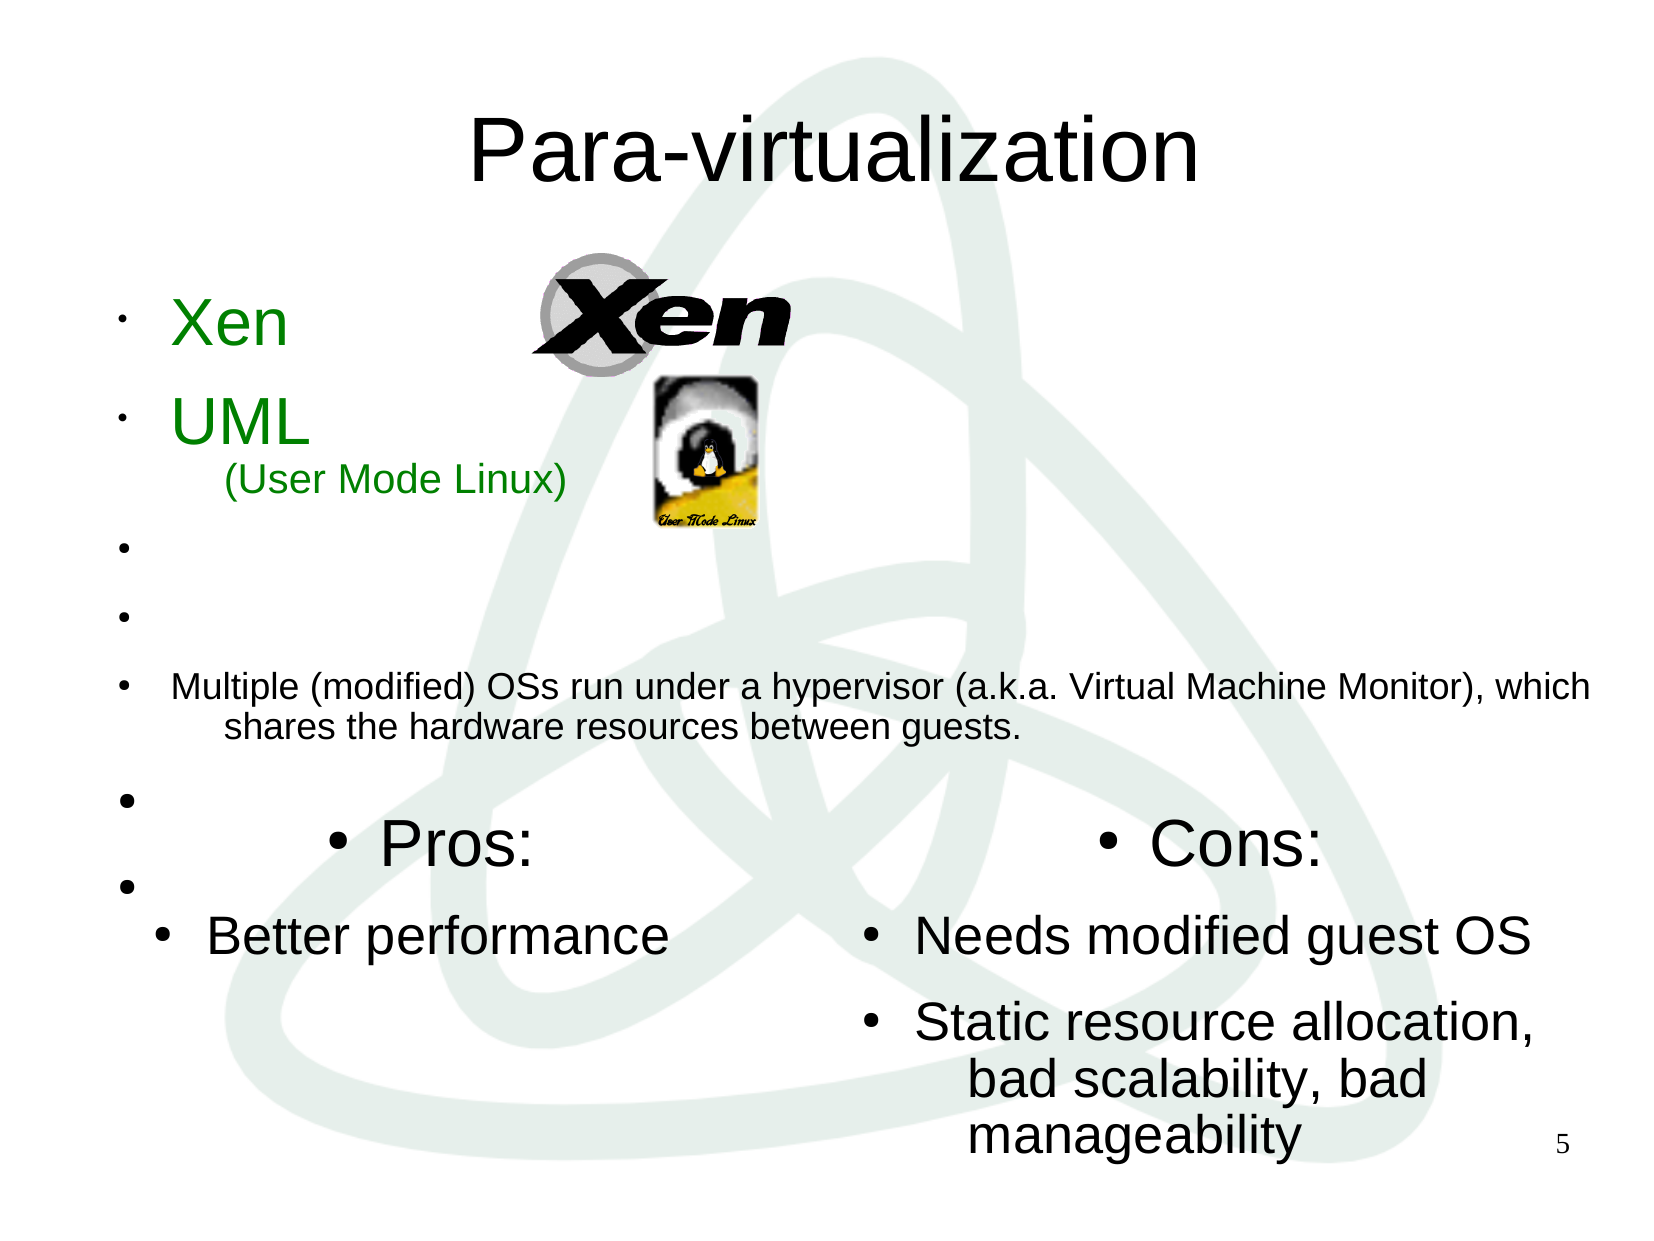

# Para-virtualization
Xen
UML
(User Mode Linux)
Multiple (modified) OSs run under a hypervisor (a.k.a. Virtual Machine Monitor), which shares the hardware resources between guests.
Pros:
Better performance
Cons:
Needs modified guest OS
Static resource allocation, bad scalability, bad manageability